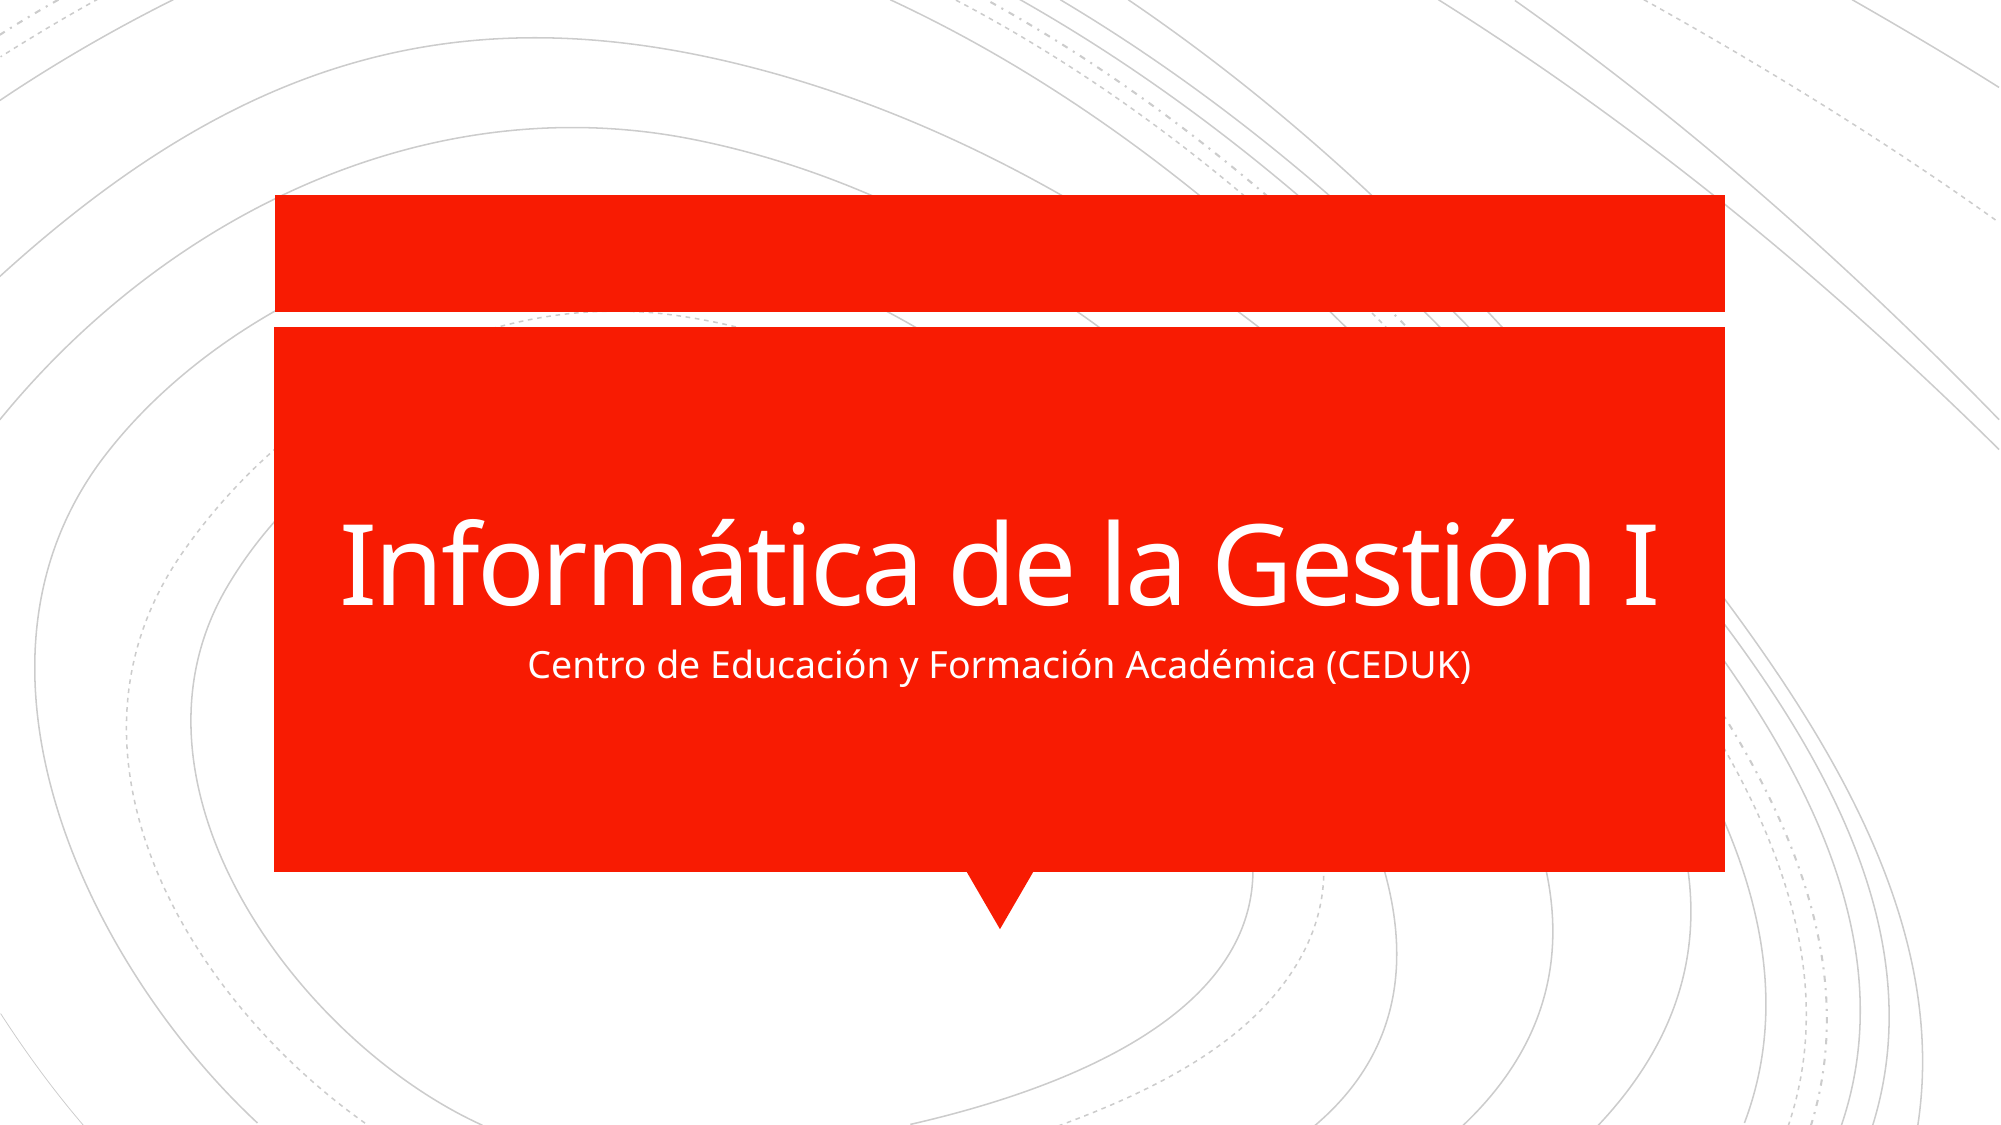

# Informática de la Gestión I
Centro de Educación y Formación Académica (CEDUK)